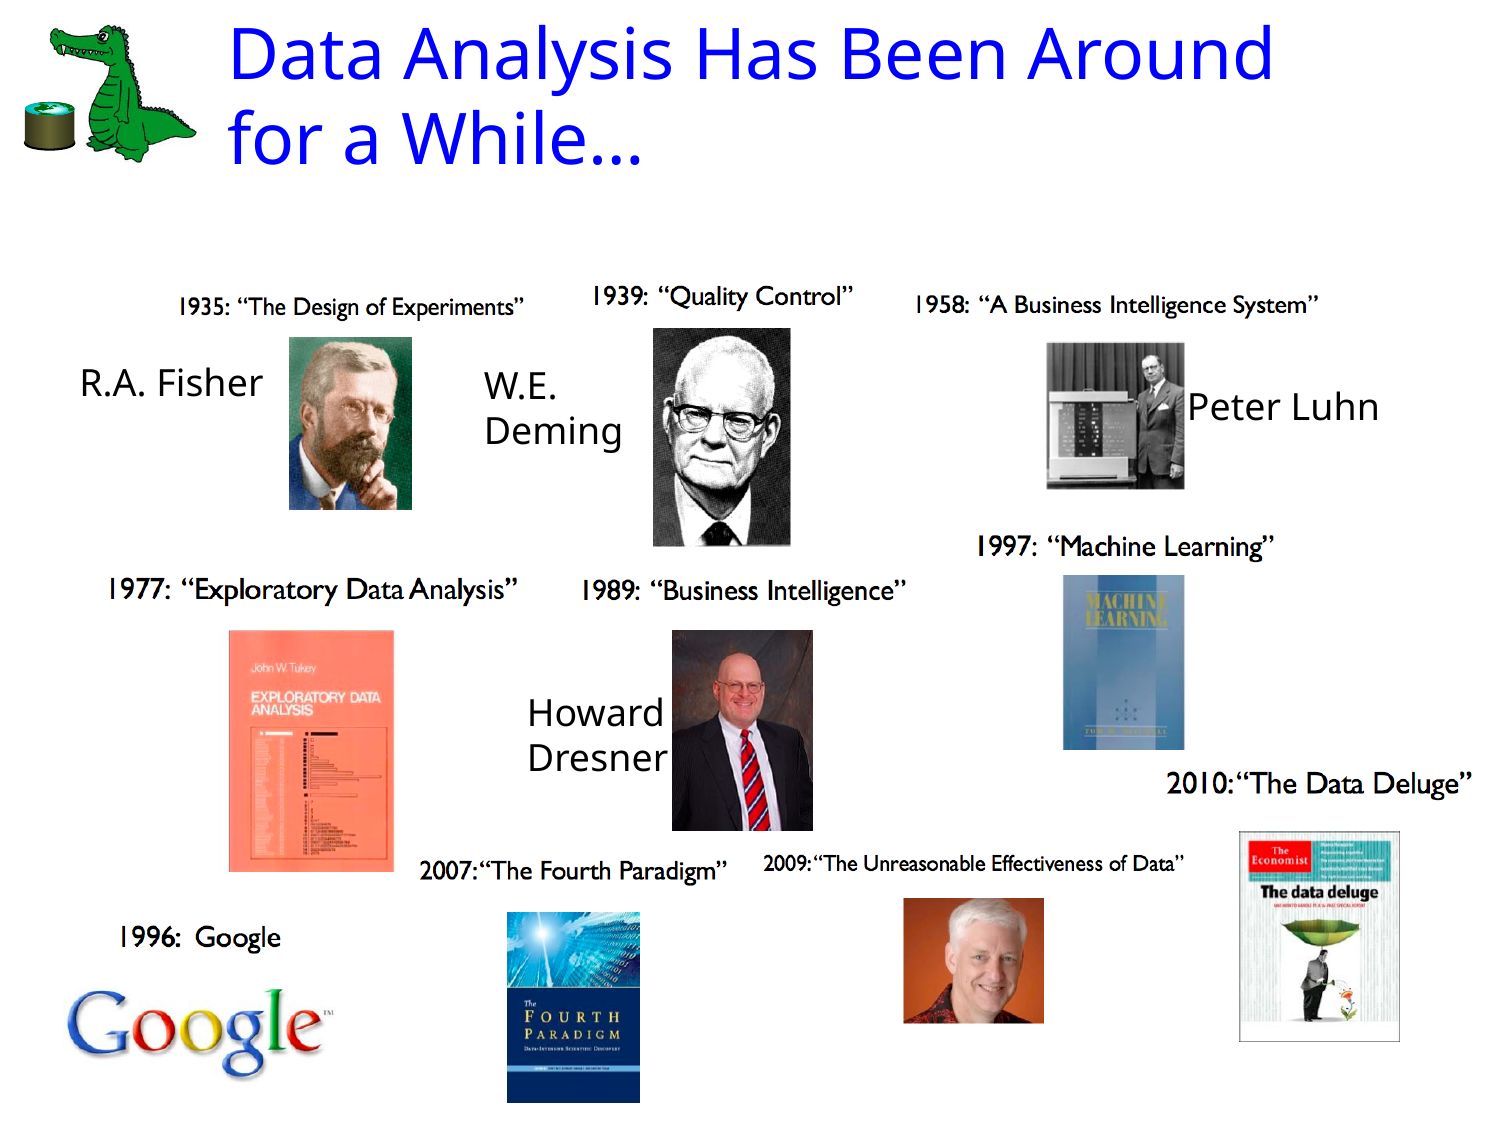

# Data Analysis Has Been Around for a While…
R.A. Fisher
W.E. Deming
Peter Luhn
Howard
Dresner